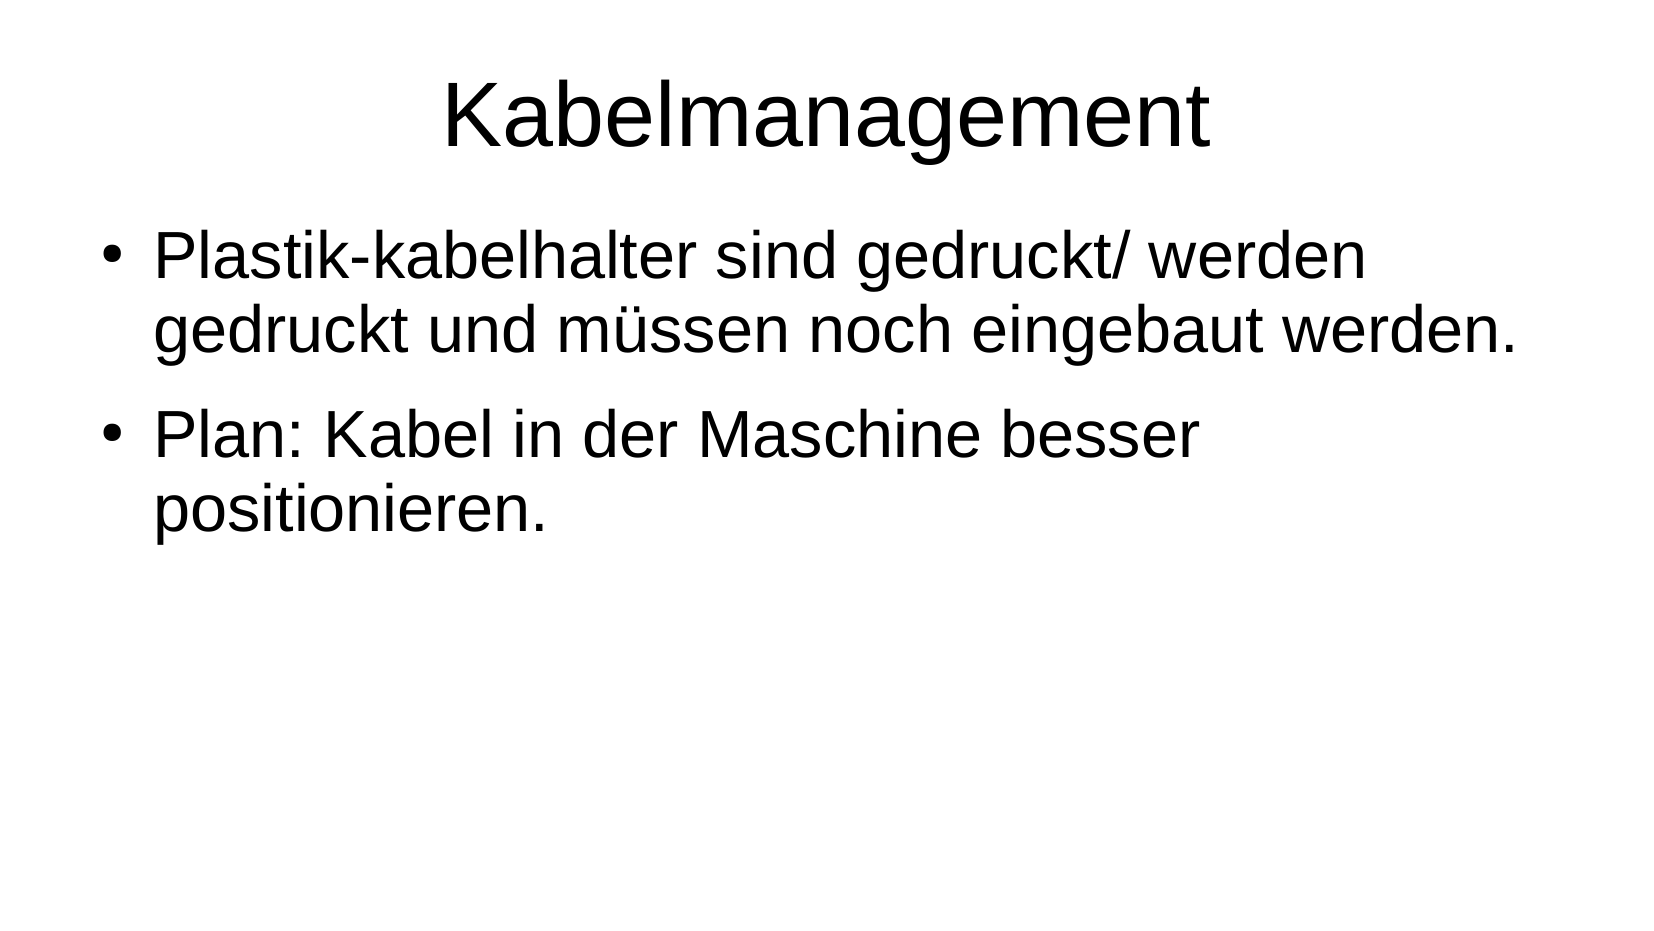

# Kabelmanagement
Plastik-kabelhalter sind gedruckt/ werden gedruckt und müssen noch eingebaut werden.
Plan: Kabel in der Maschine besser positionieren.